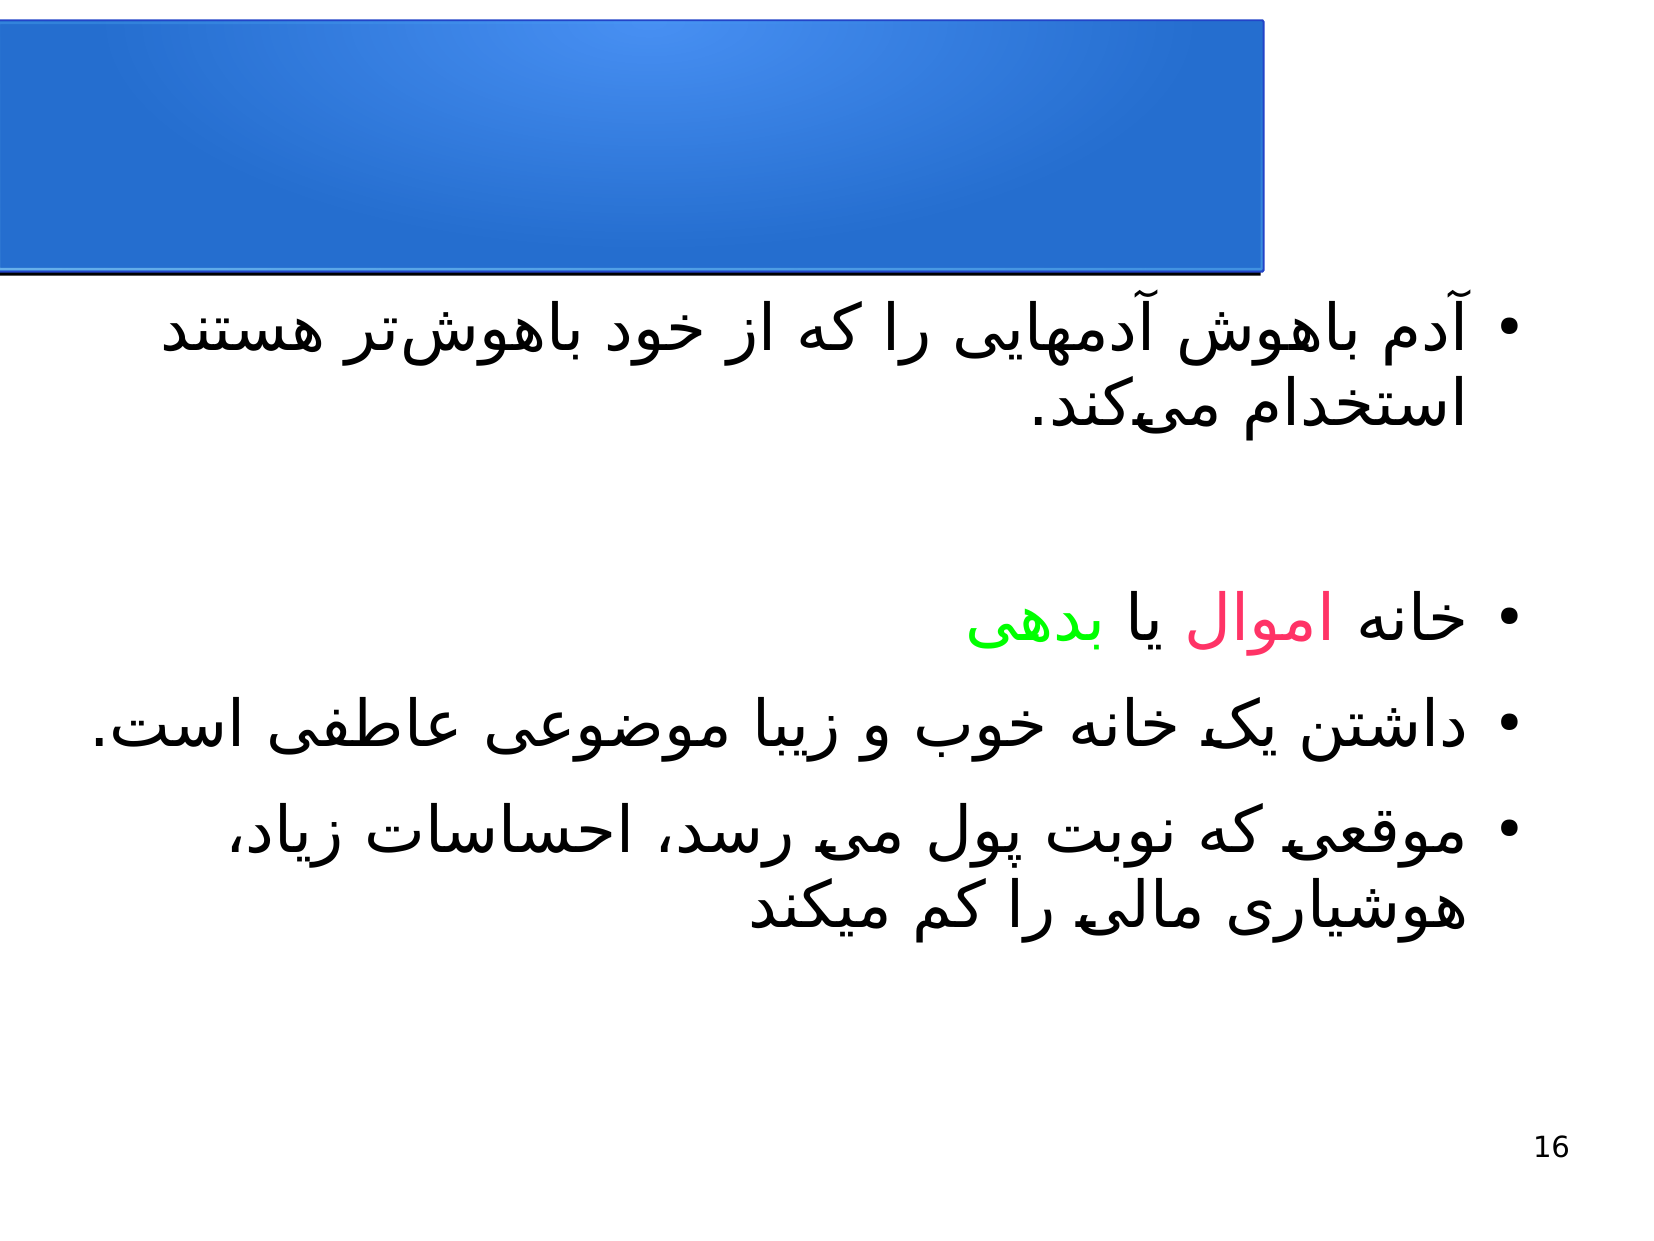

#
آدم‌ باهوش آدمهایی را که از خود باهوش‌تر هستند استخدام می‌کند.
خانه اموال یا بدهی
داشتن یک خانه خوب و زیبا موضوعی عاطفی است.
موقعی که نوبت پول می رسد، احساسات زیاد، هوشیاری مالی را کم میکند
16